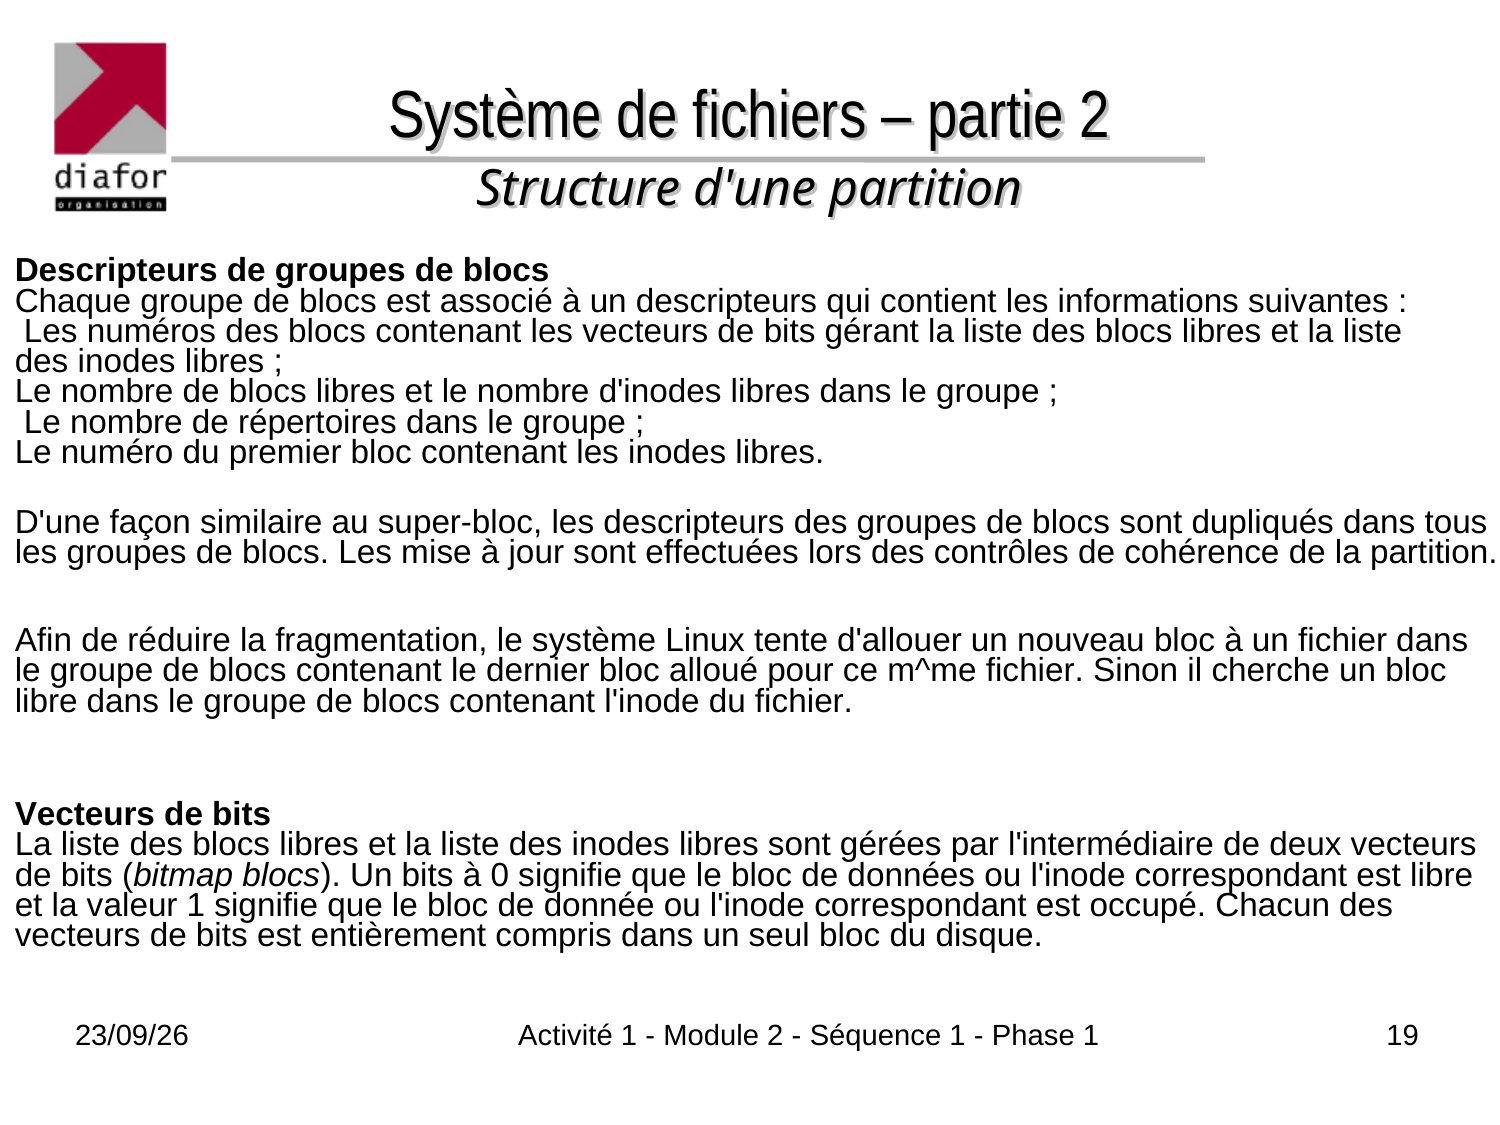

# Système de fichiers – partie 2 Structure d'une partition
Descripteurs de groupes de blocs
Chaque groupe de blocs est associé à un descripteurs qui contient les informations suivantes :
 Les numéros des blocs contenant les vecteurs de bits gérant la liste des blocs libres et la liste
des inodes libres ;
Le nombre de blocs libres et le nombre d'inodes libres dans le groupe ;
 Le nombre de répertoires dans le groupe ;
Le numéro du premier bloc contenant les inodes libres.
D'une façon similaire au super-bloc, les descripteurs des groupes de blocs sont dupliqués dans tous
les groupes de blocs. Les mise à jour sont effectuées lors des contrôles de cohérence de la partition.
Afin de réduire la fragmentation, le système Linux tente d'allouer un nouveau bloc à un fichier dans
le groupe de blocs contenant le dernier bloc alloué pour ce m^me fichier. Sinon il cherche un bloc
libre dans le groupe de blocs contenant l'inode du fichier.
Vecteurs de bits
La liste des blocs libres et la liste des inodes libres sont gérées par l'intermédiaire de deux vecteurs
de bits (bitmap blocs). Un bits à 0 signifie que le bloc de données ou l'inode correspondant est libre
et la valeur 1 signifie que le bloc de donnée ou l'inode correspondant est occupé. Chacun des
vecteurs de bits est entièrement compris dans un seul bloc du disque.
Activité 1 - Module 2 - Séquence 1 - Phase 1
19